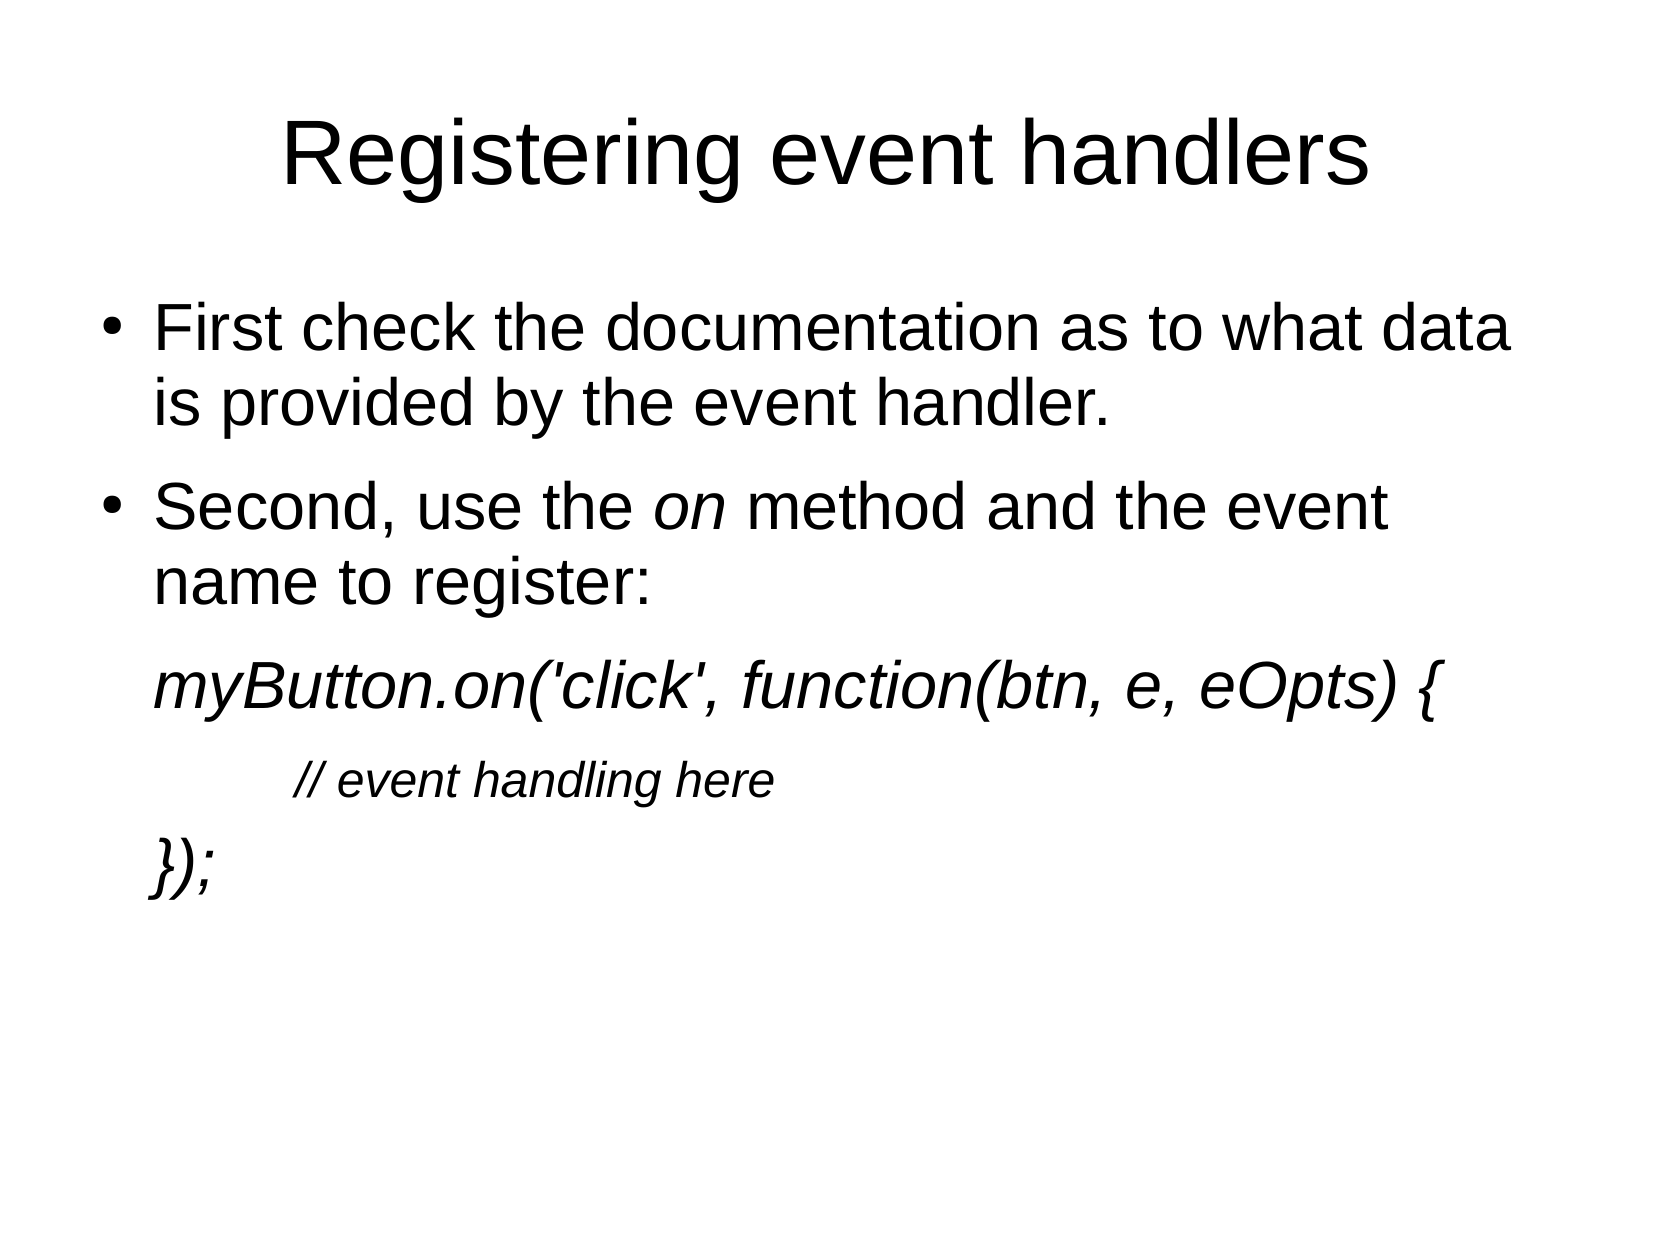

# Registering event handlers
First check the documentation as to what data is provided by the event handler.
Second, use the on method and the event name to register:
myButton.on('click', function(btn, e, eOpts) {
// event handling here
});